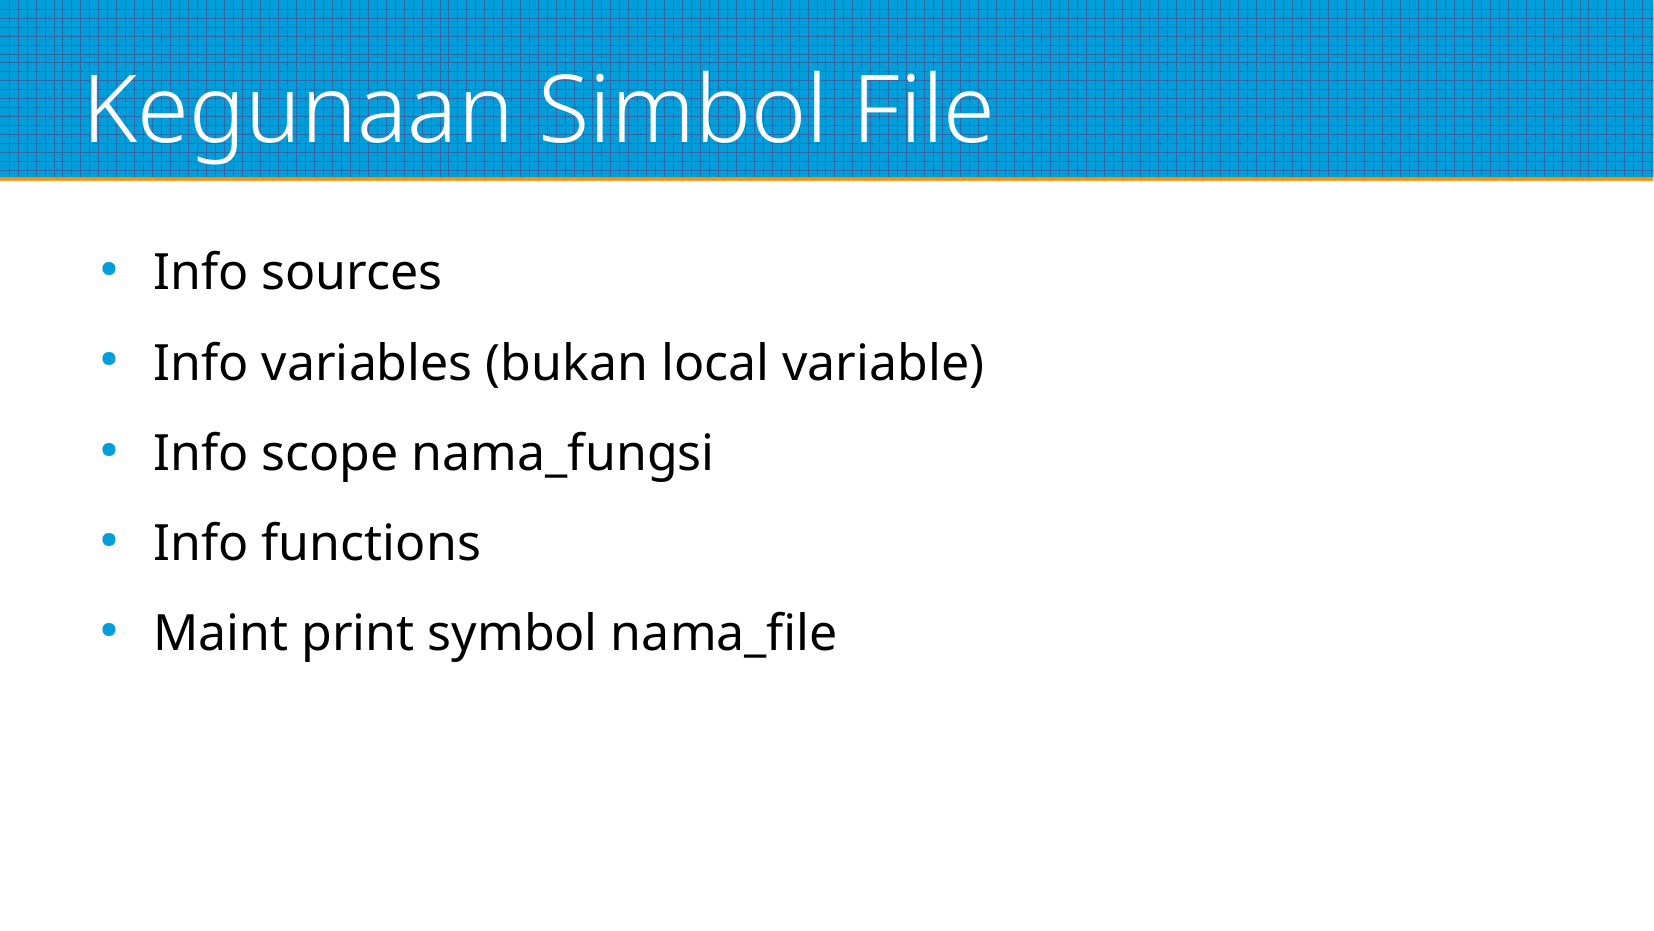

# Kegunaan Simbol File
Info sources
Info variables (bukan local variable)
Info scope nama_fungsi
Info functions
Maint print symbol nama_file